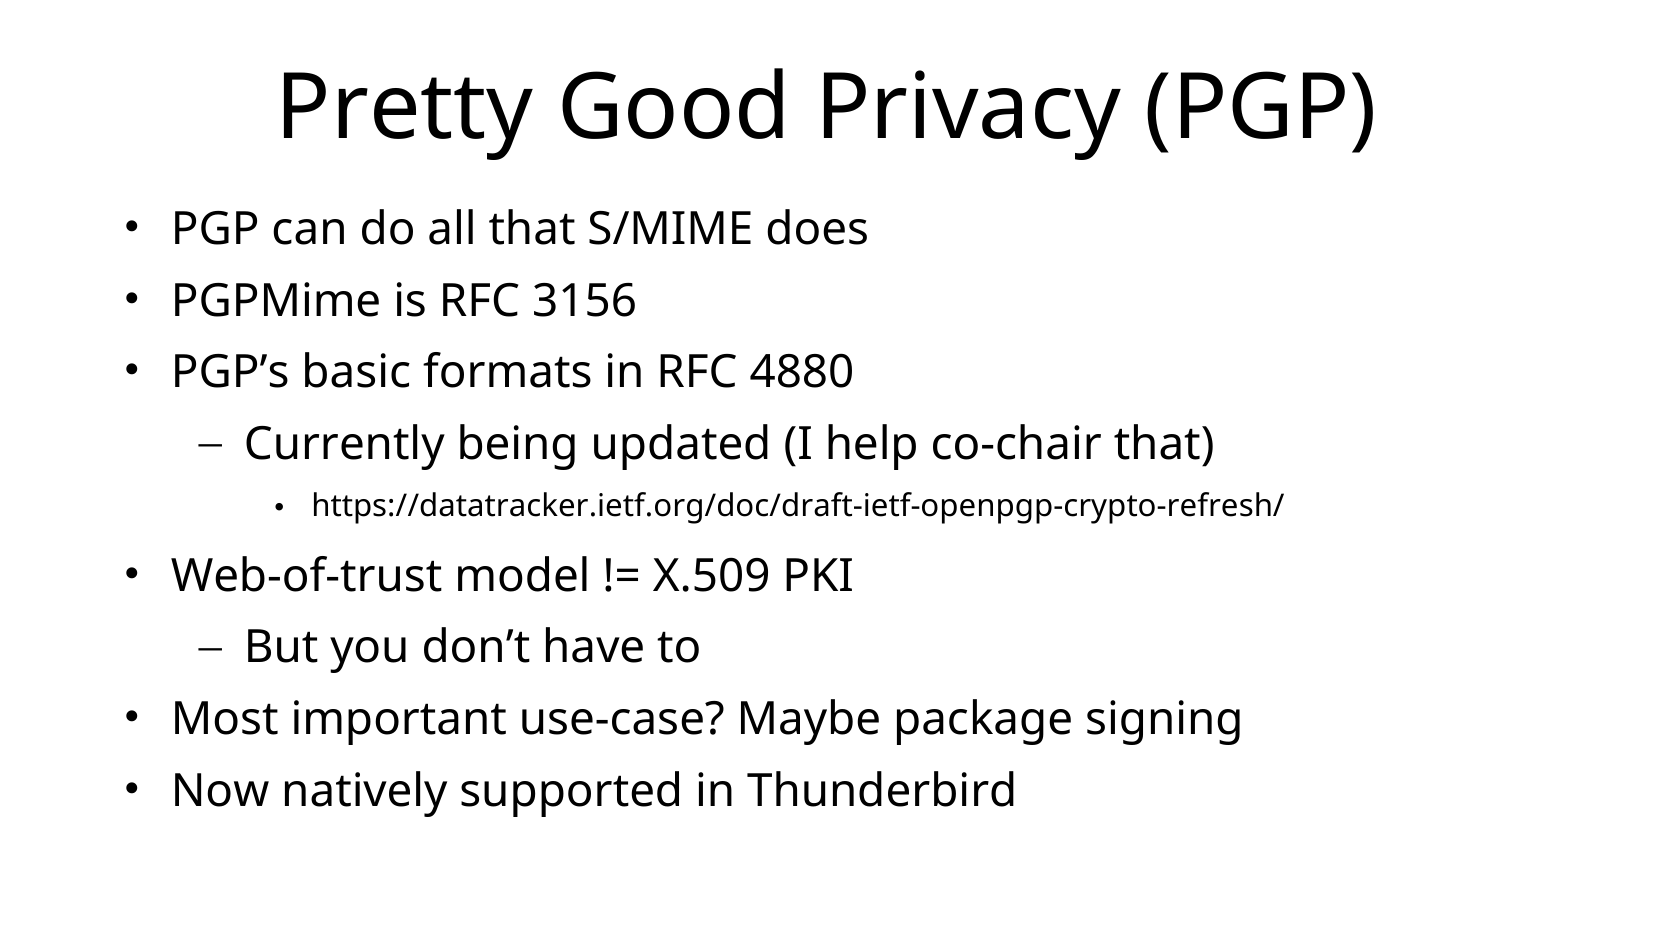

Pretty Good Privacy (PGP)
PGP can do all that S/MIME does
PGPMime is RFC 3156
PGP’s basic formats in RFC 4880
Currently being updated (I help co-chair that)
https://datatracker.ietf.org/doc/draft-ietf-openpgp-crypto-refresh/
Web-of-trust model != X.509 PKI
But you don’t have to
Most important use-case? Maybe package signing
Now natively supported in Thunderbird